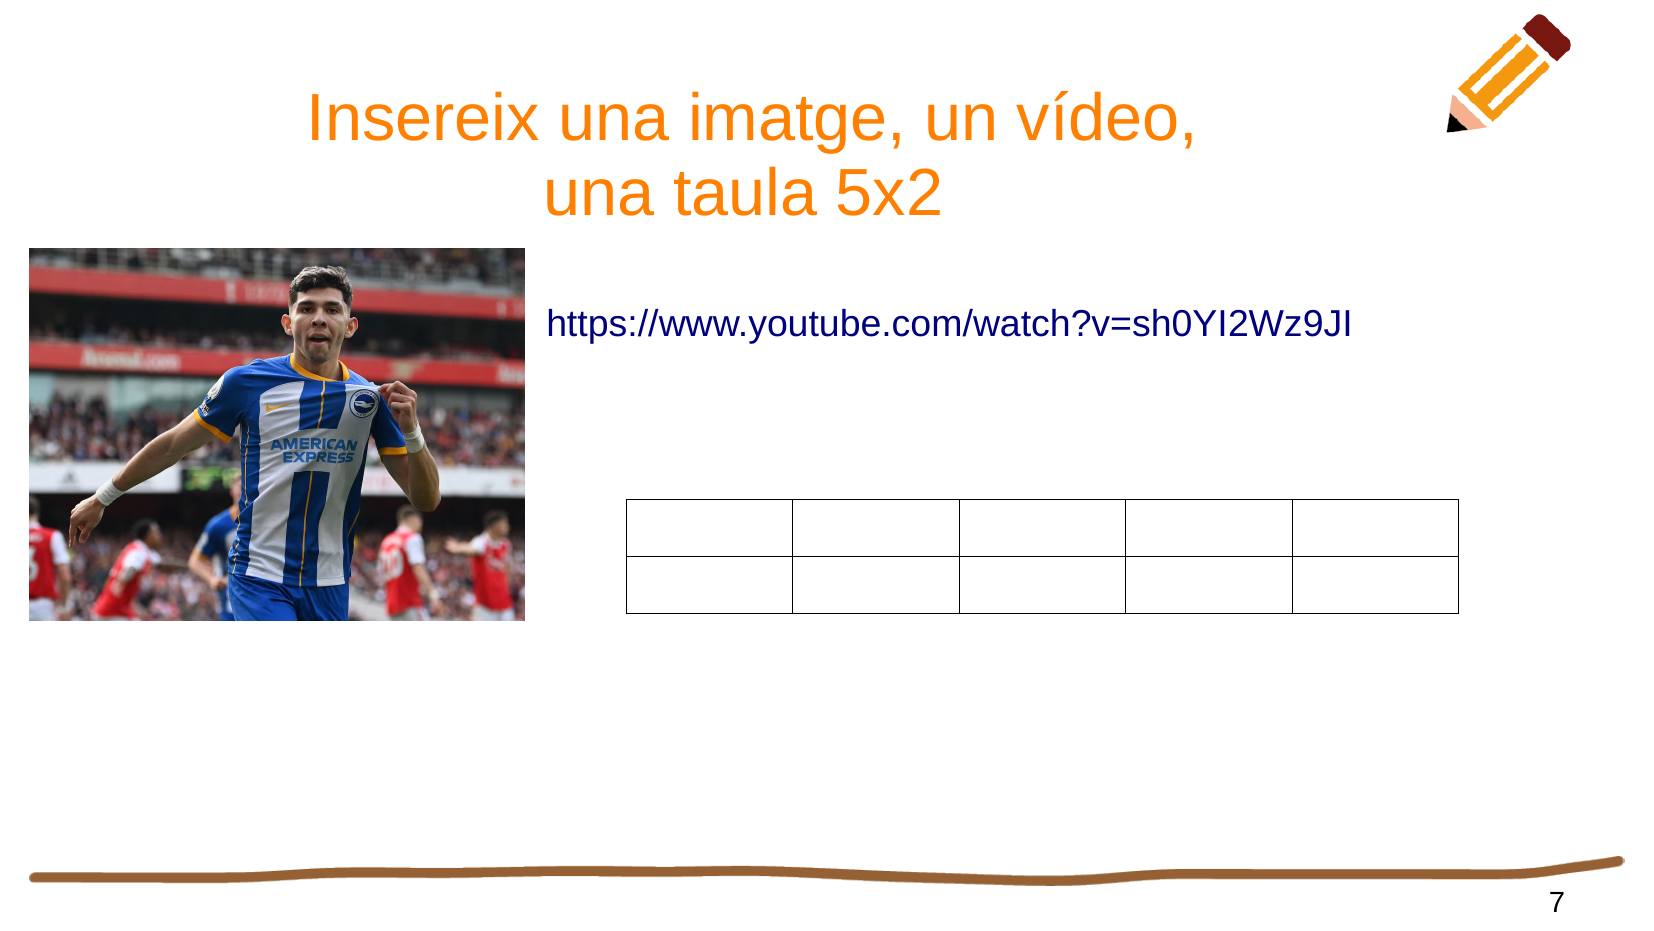

Insereix una imatge, un vídeo, una taula 5x2
https://www.youtube.com/watch?v=sh0YI2Wz9JI
| | | | | |
| --- | --- | --- | --- | --- |
| | | | | |
7